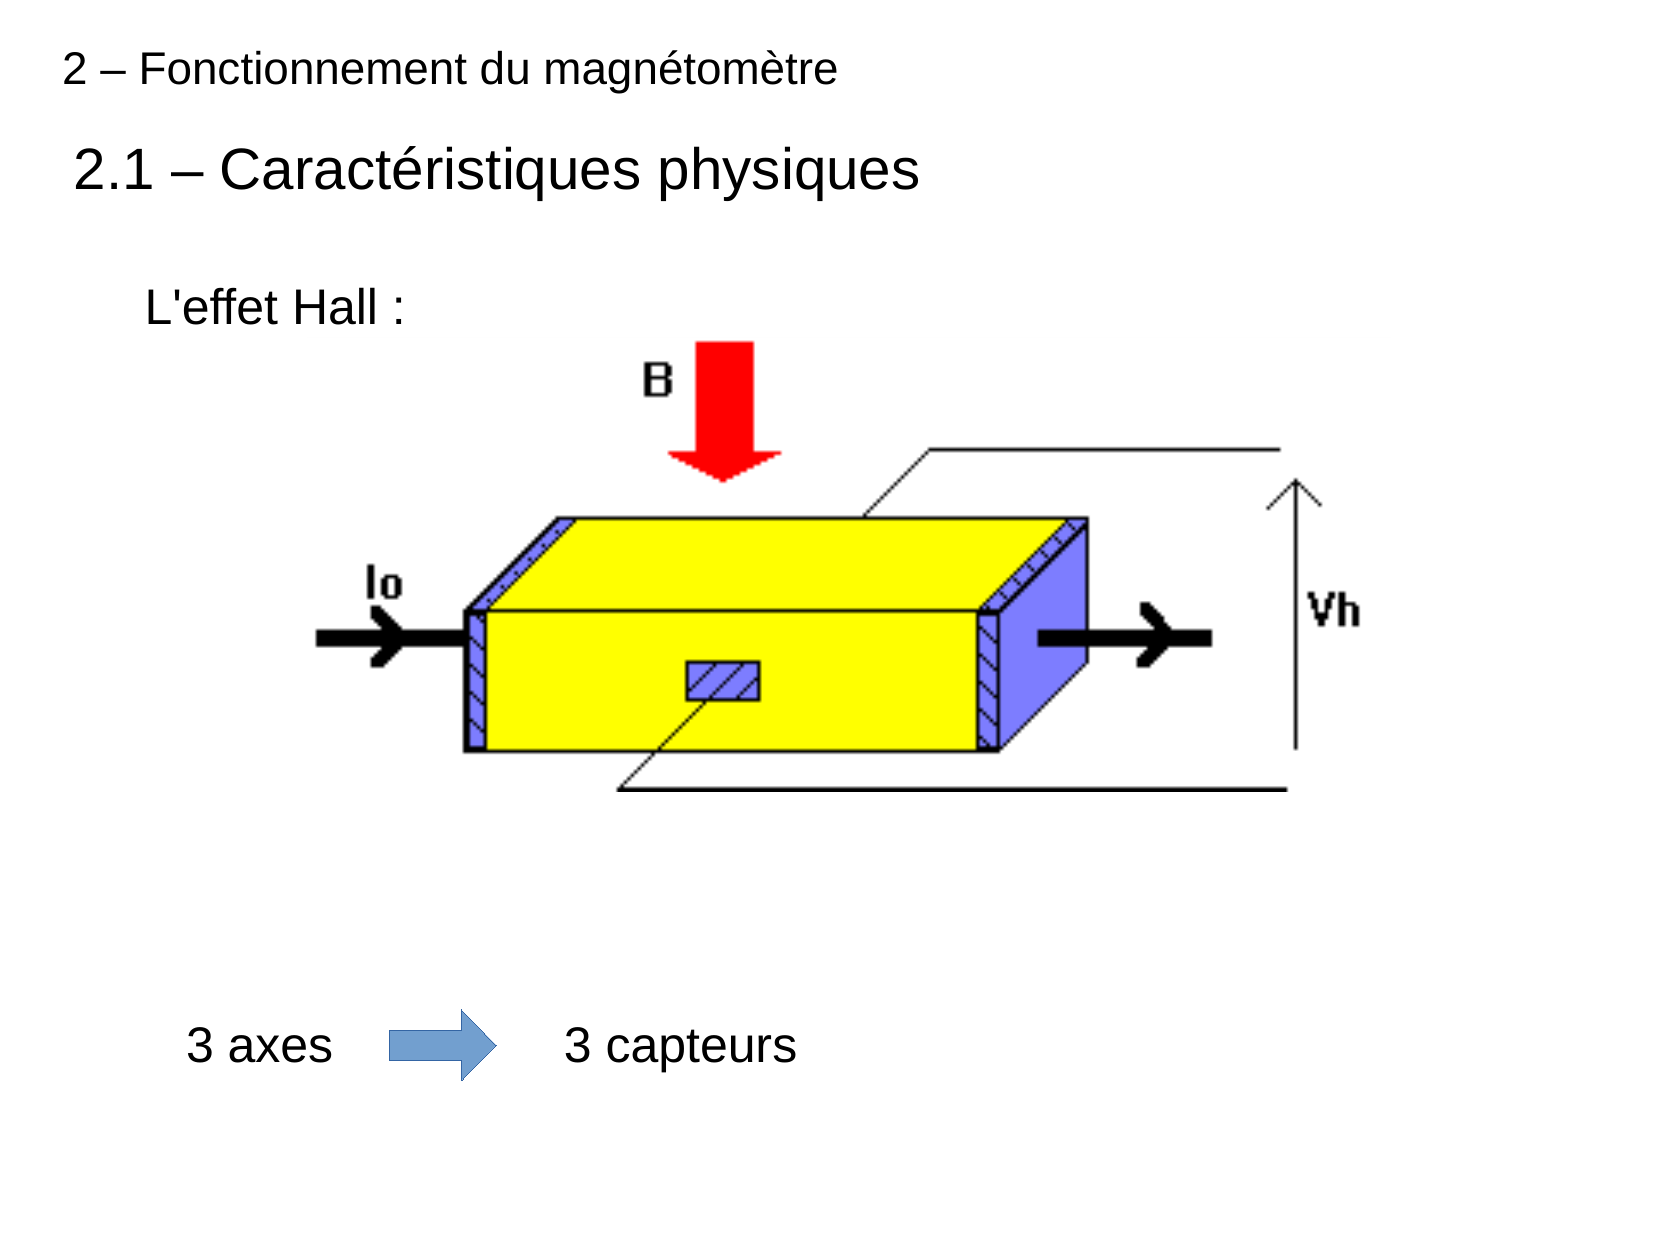

2 – Fonctionnement du magnétomètre
2.1 – Caractéristiques physiques
L'effet Hall :
3 axes
3 capteurs